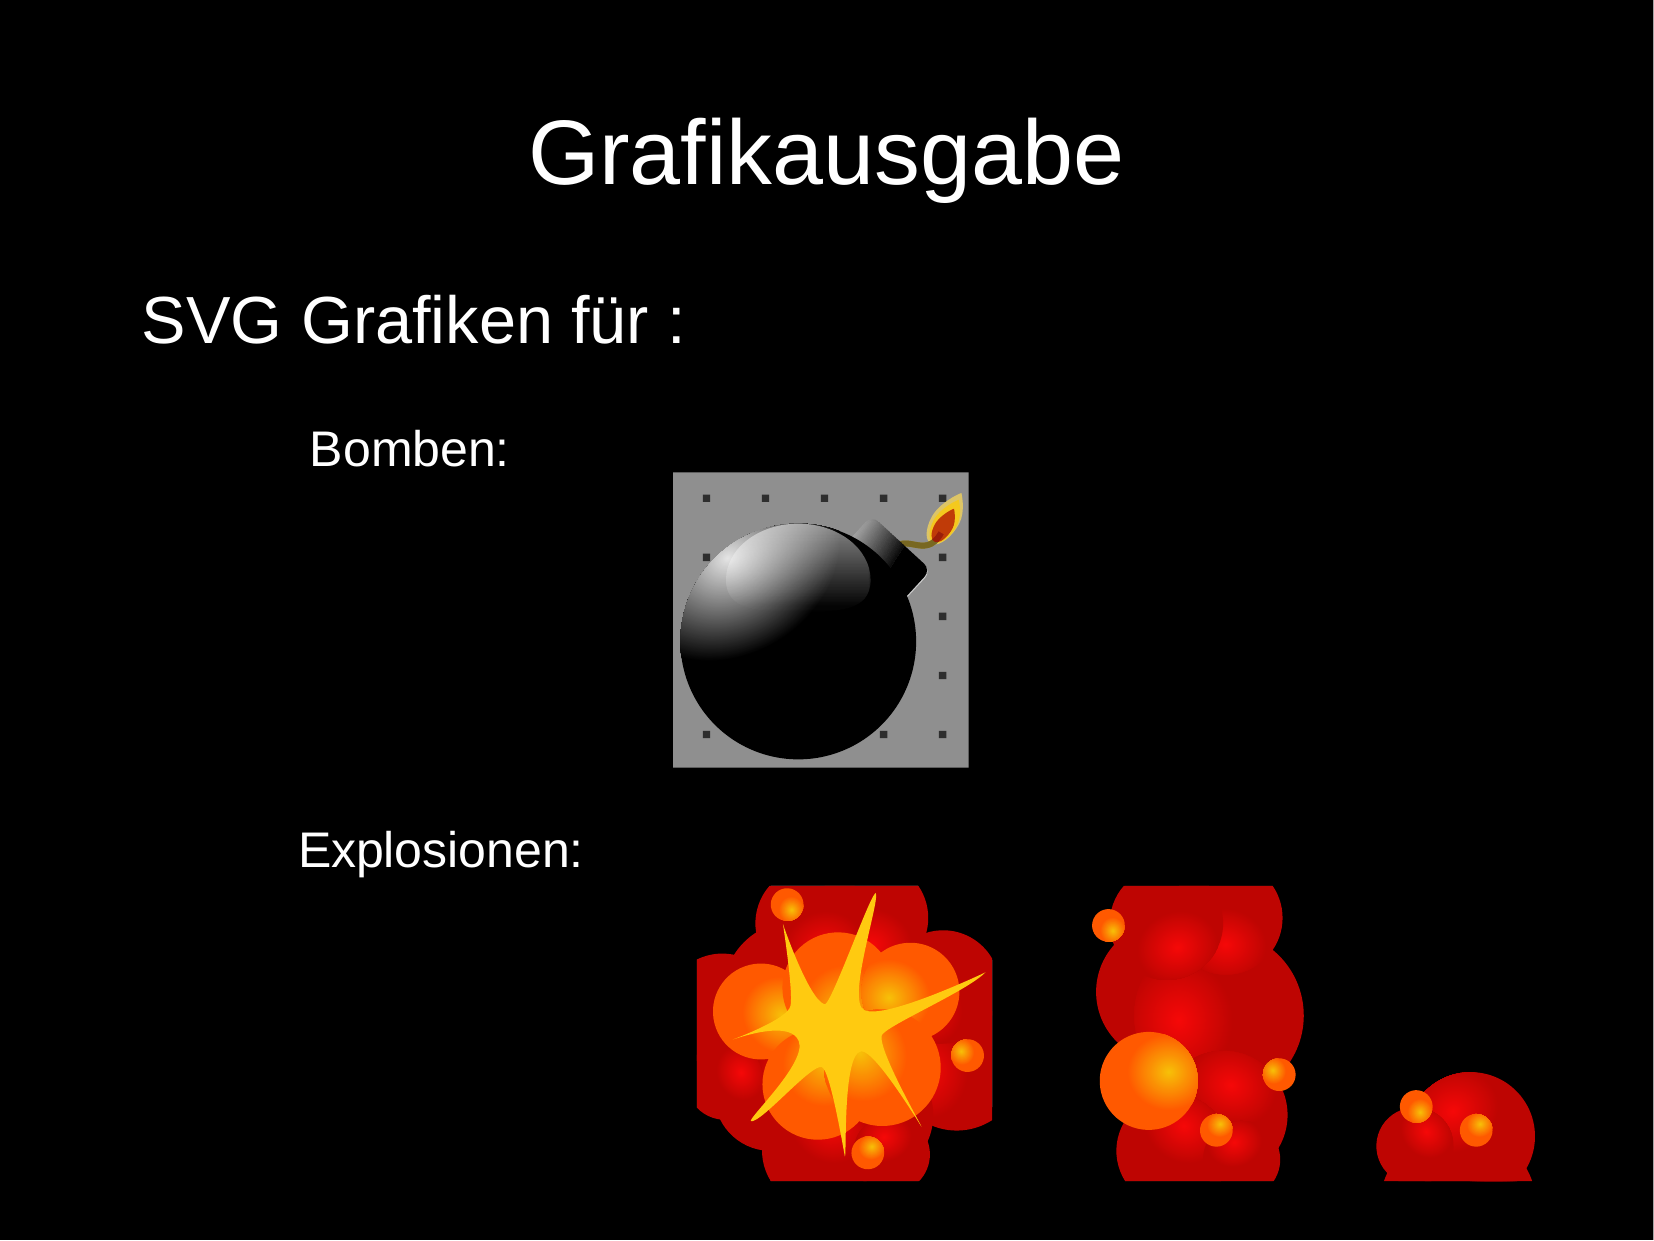

# Grafikausgabe
SVG Grafiken für :
Bomben:
Explosionen: